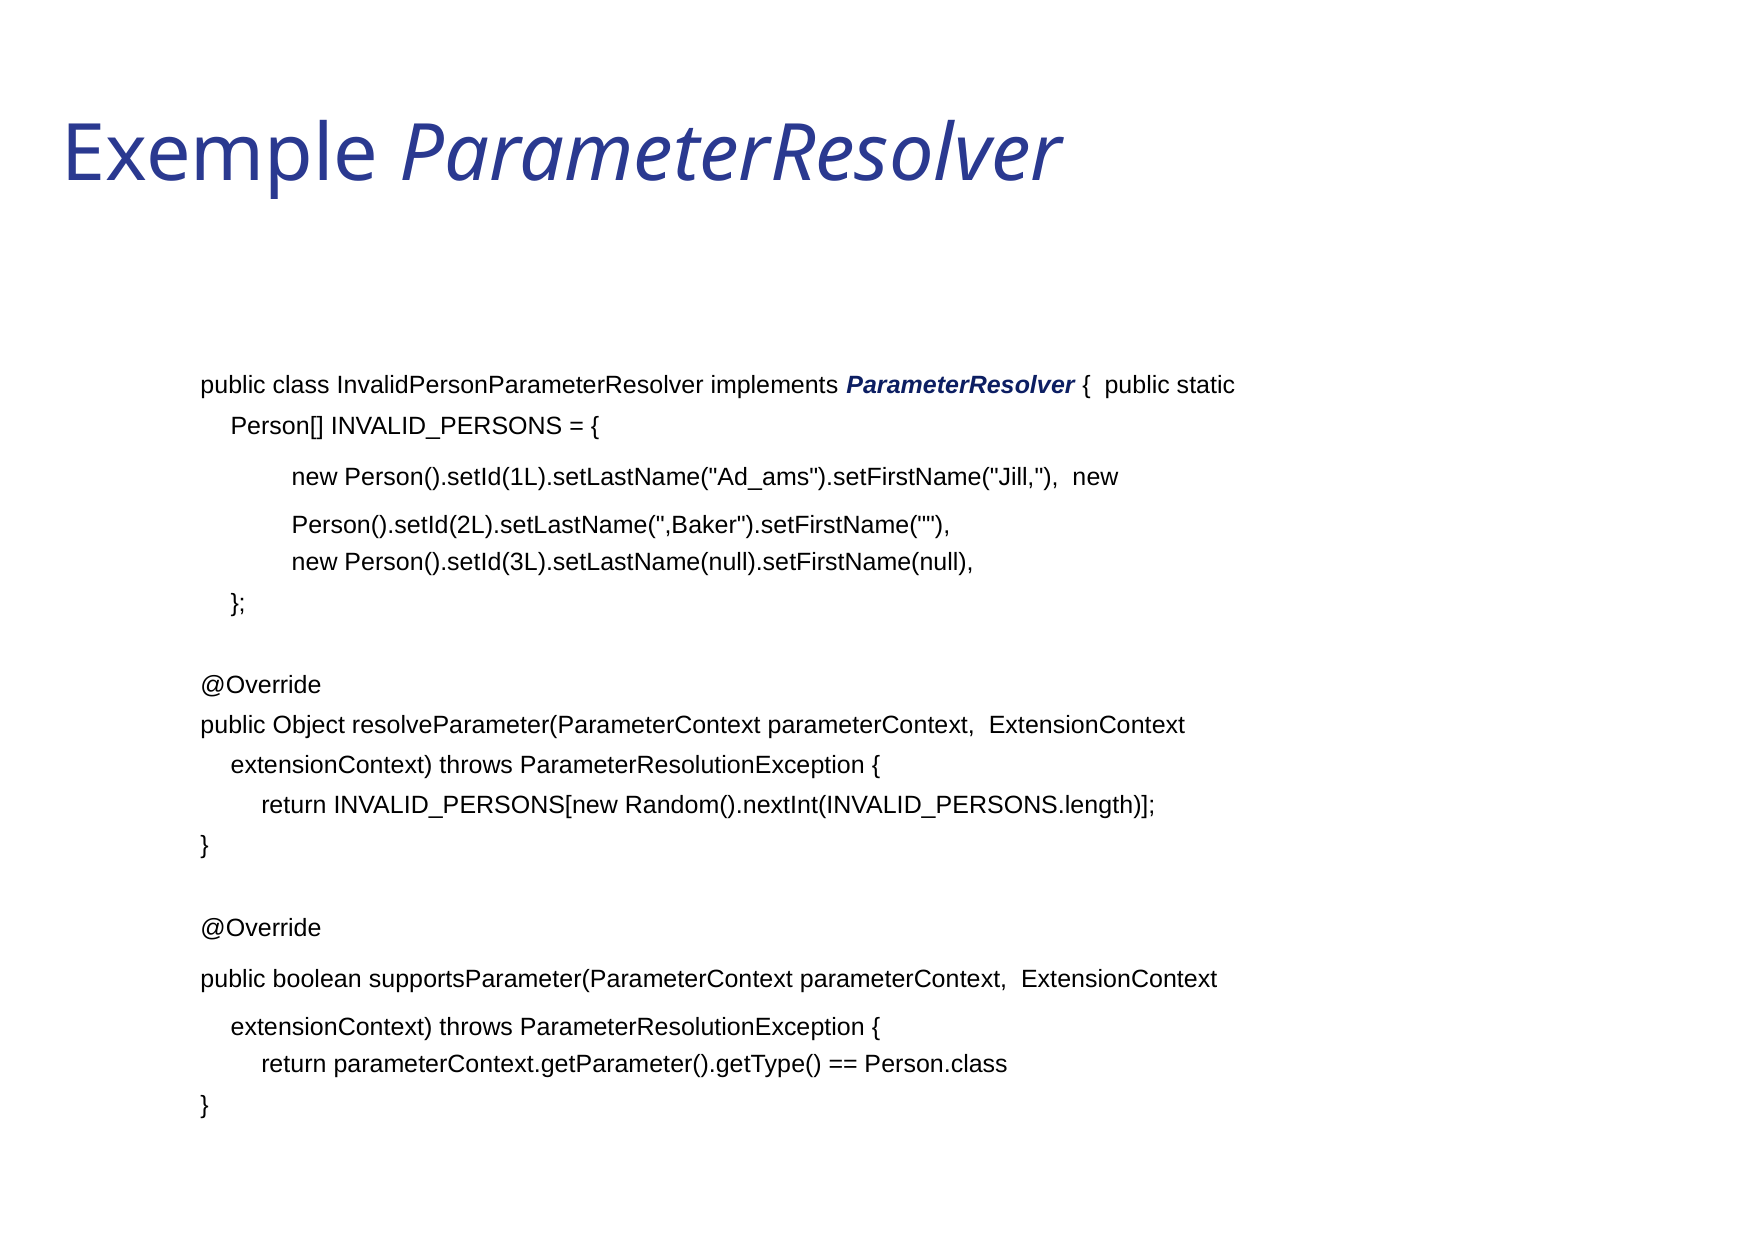

# Exemple ParameterResolver
public class InvalidPersonParameterResolver implements ParameterResolver { public static Person[] INVALID_PERSONS = {
new Person().setId(1L).setLastName("Ad_ams").setFirstName("Jill,"), new Person().setId(2L).setLastName(",Baker").setFirstName(""),
new Person().setId(3L).setLastName(null).setFirstName(null),
};
@Override
public Object resolveParameter(ParameterContext parameterContext, ExtensionContext extensionContext) throws ParameterResolutionException {
return INVALID_PERSONS[new Random().nextInt(INVALID_PERSONS.length)];
}
@Override
public boolean supportsParameter(ParameterContext parameterContext, ExtensionContext extensionContext) throws ParameterResolutionException {
return parameterContext.getParameter().getType() == Person.class
}